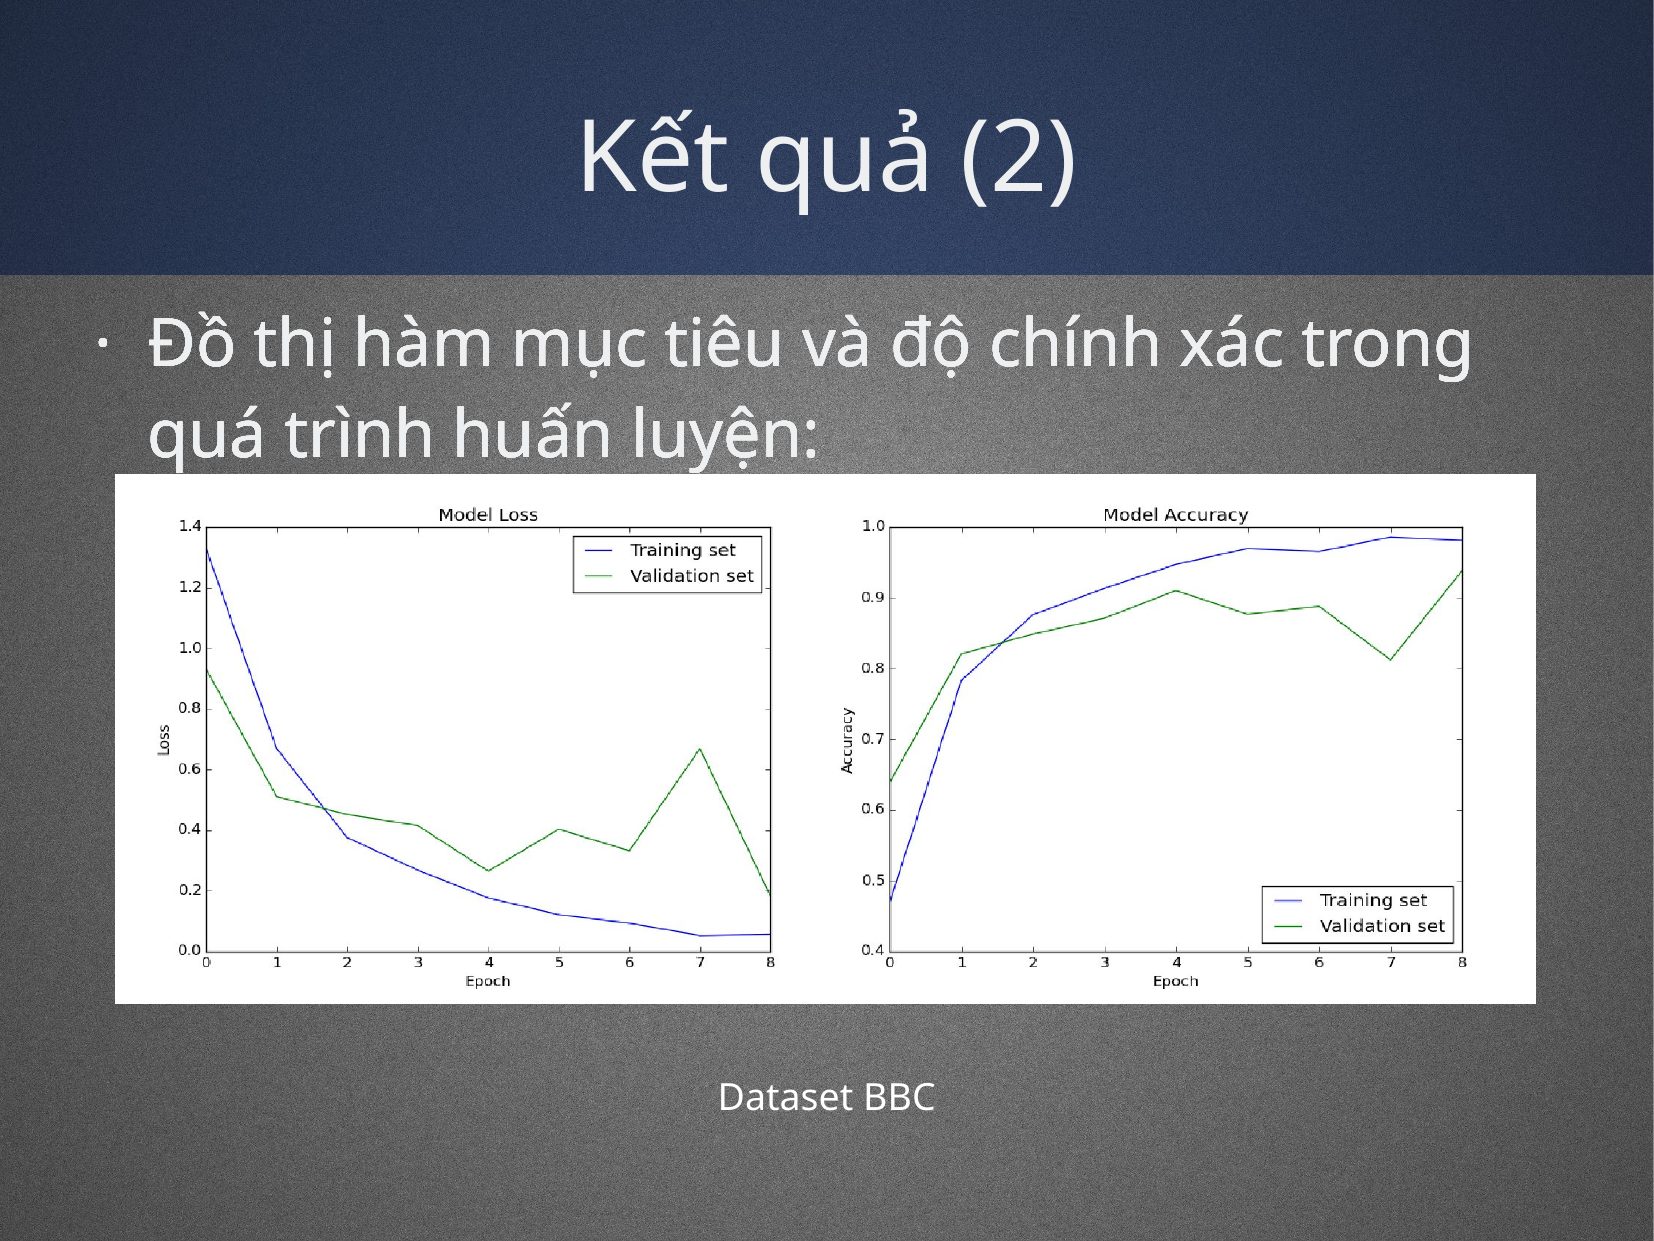

# Kết quả (2)
Đồ thị hàm mục tiêu và độ chính xác trong quá trình huấn luyện:
Đồ thị hàm mục tiêu và độ chính xác trong quá trình huấn luyện:
Đồ thị hàm mục tiêu và độ chính xác trong quá trình huấn luyện:
Đồ thị hàm mục tiêu và độ chính xác trong quá trình huấn luyện:
Đồ thị hàm mục tiêu và độ chính xác trong quá trình huấn luyện:
Đồ thị hàm mục tiêu và độ chính xác trong quá trình huấn luyện
Dataset BBC